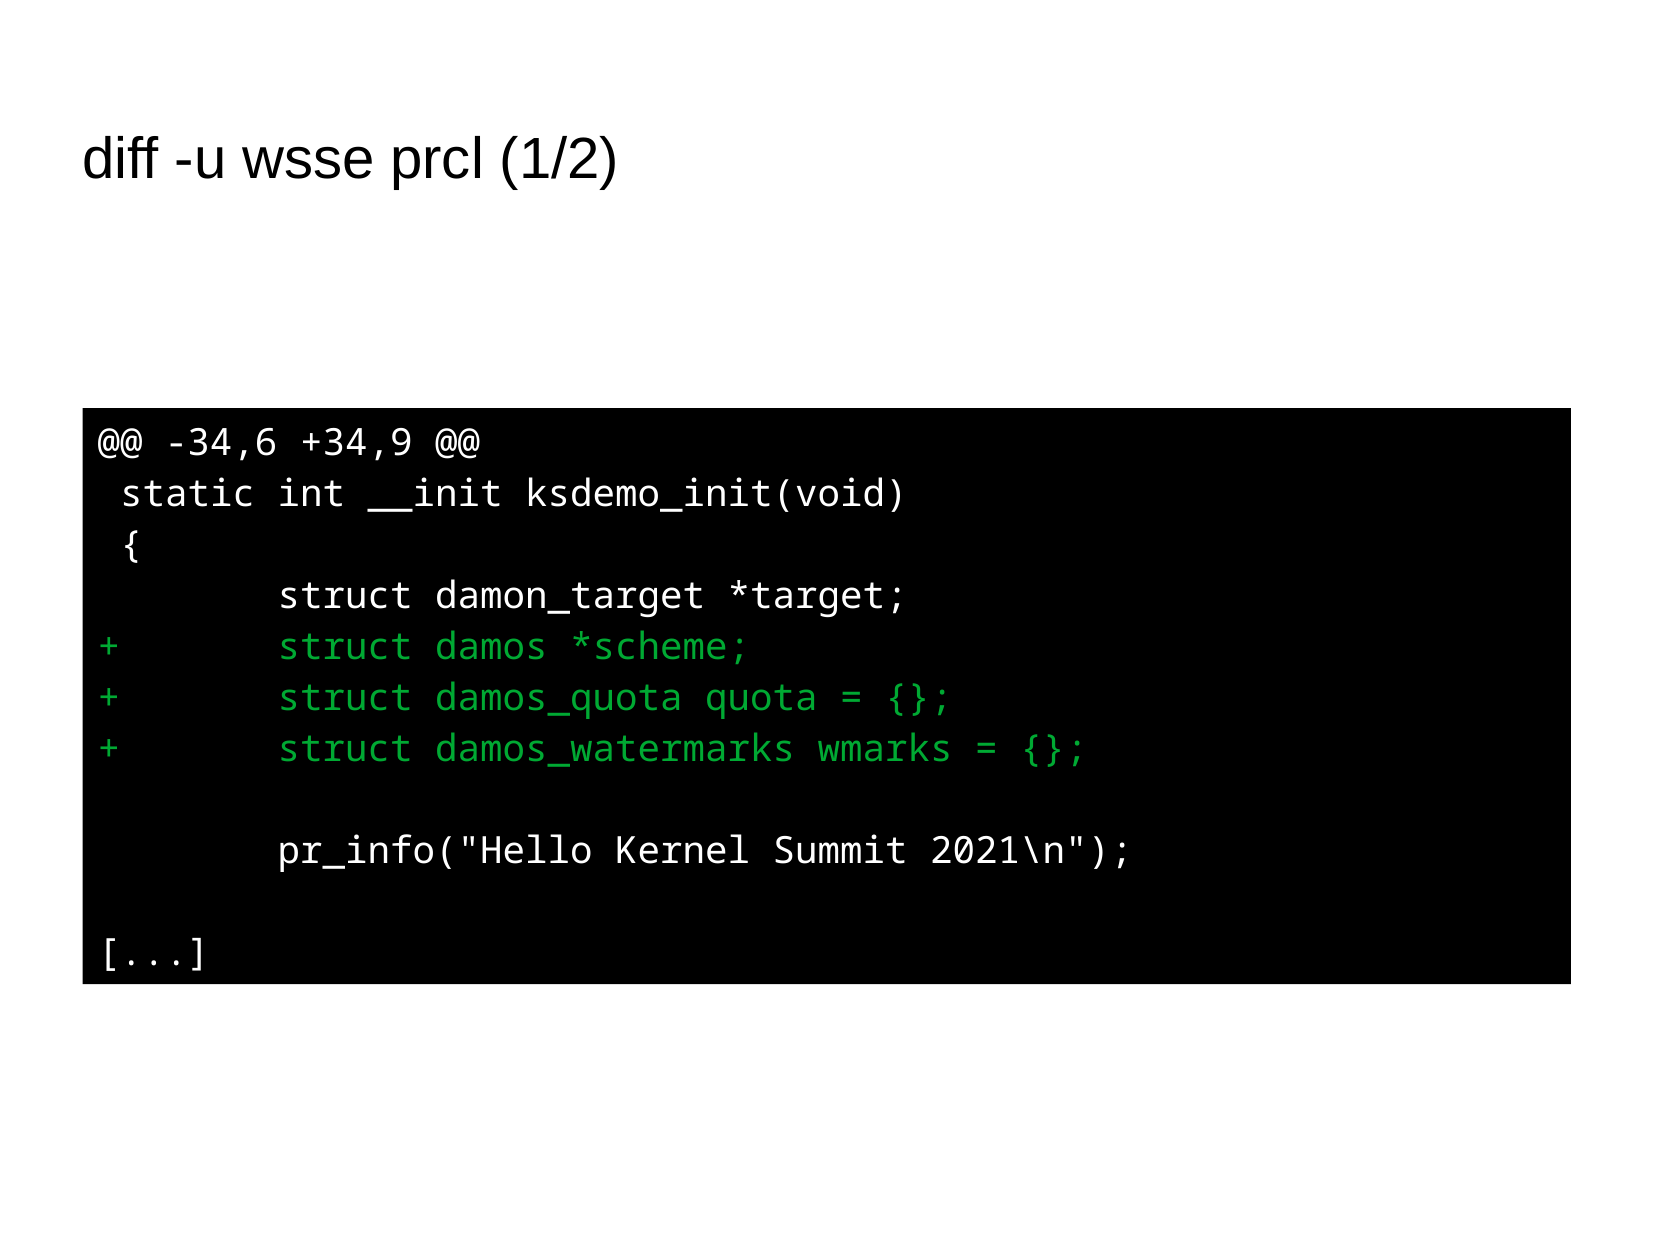

# diff -u wsse prcl (1/2)
@@ -34,6 +34,9 @@
 static int __init ksdemo_init(void)
 {
 struct damon_target *target;
+ struct damos *scheme;
+ struct damos_quota quota = {};
+ struct damos_watermarks wmarks = {};
 pr_info("Hello Kernel Summit 2021\n");
[...]